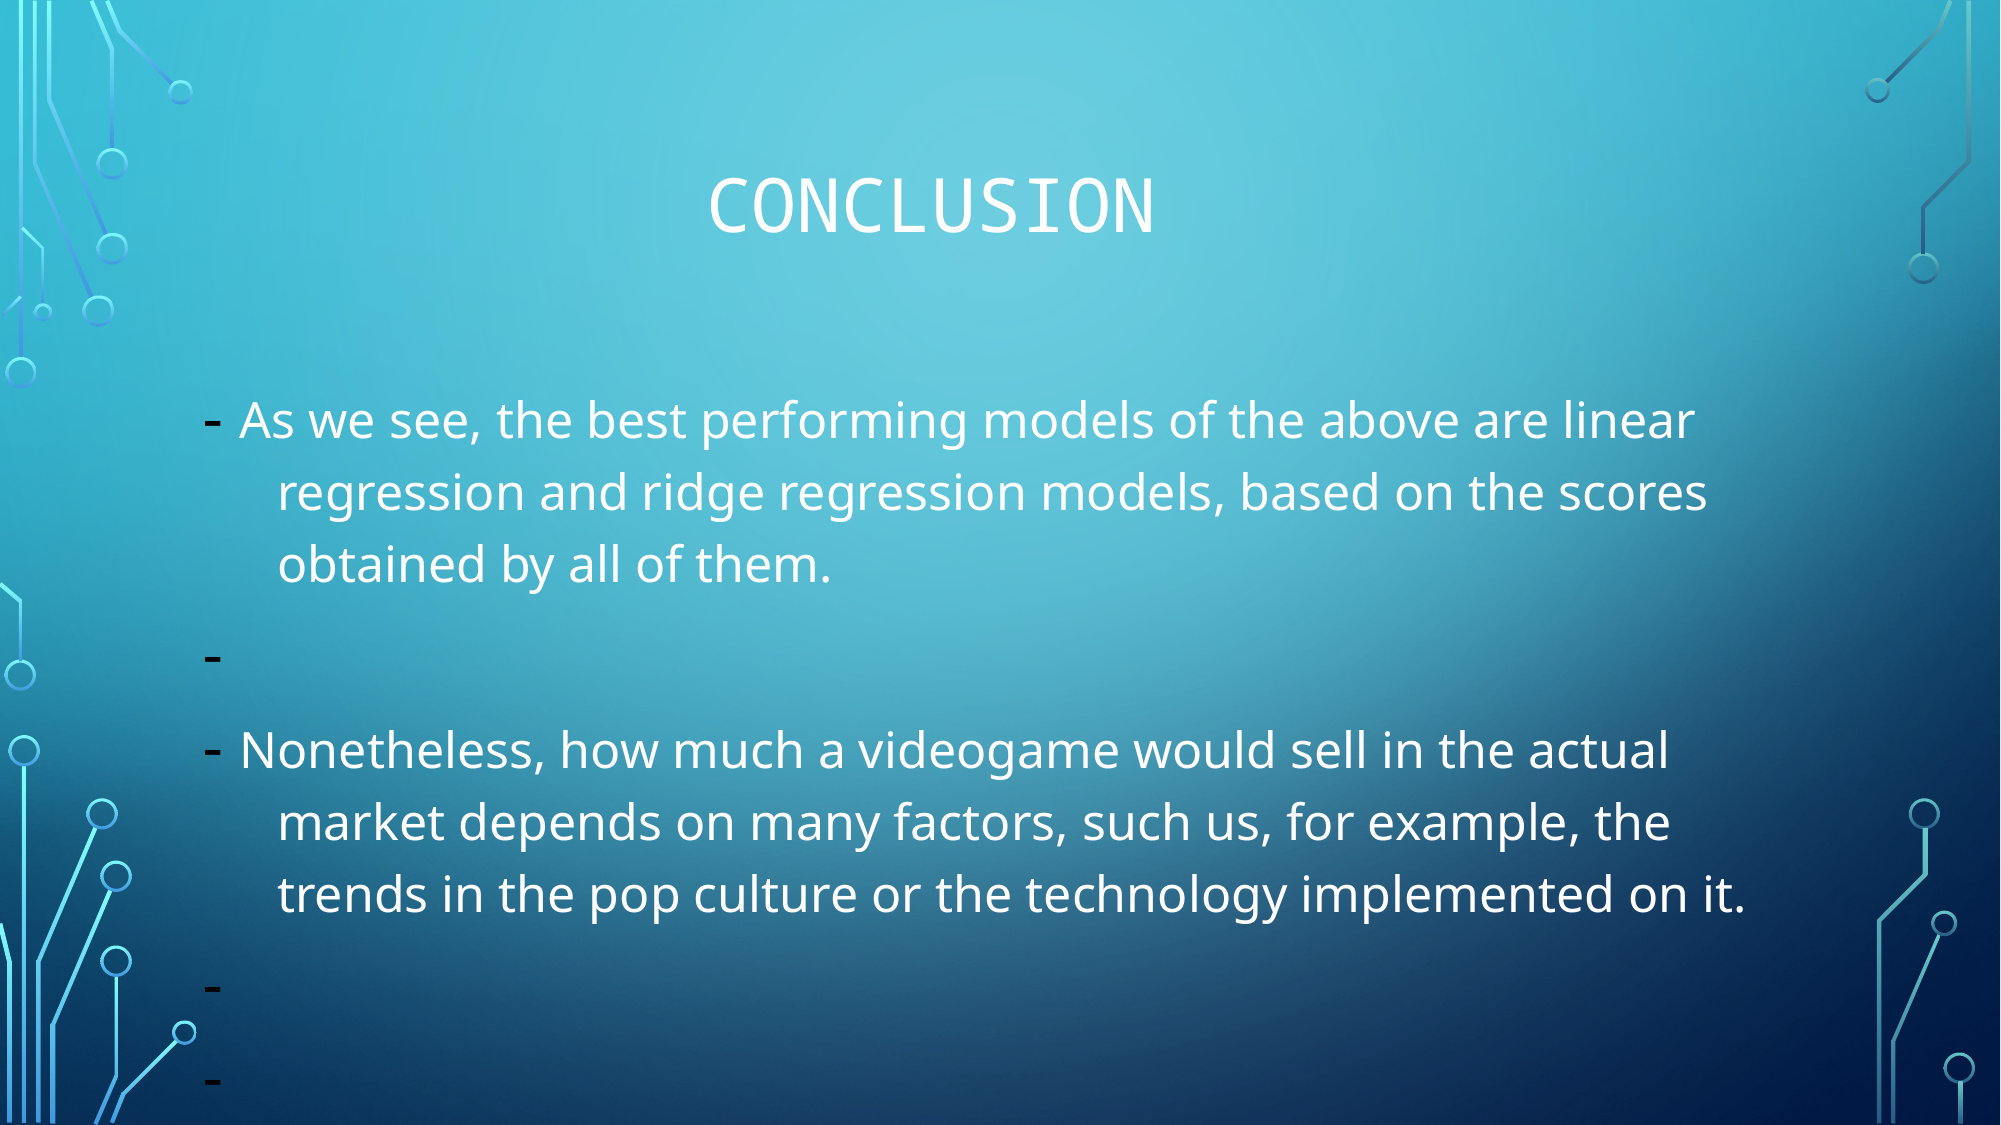

# CONCLUSION
As we see, the best performing models of the above are linear regression and ridge regression models, based on the scores obtained by all of them.
Nonetheless, how much a videogame would sell in the actual market depends on many factors, such us, for example, the trends in the pop culture or the technology implemented on it.